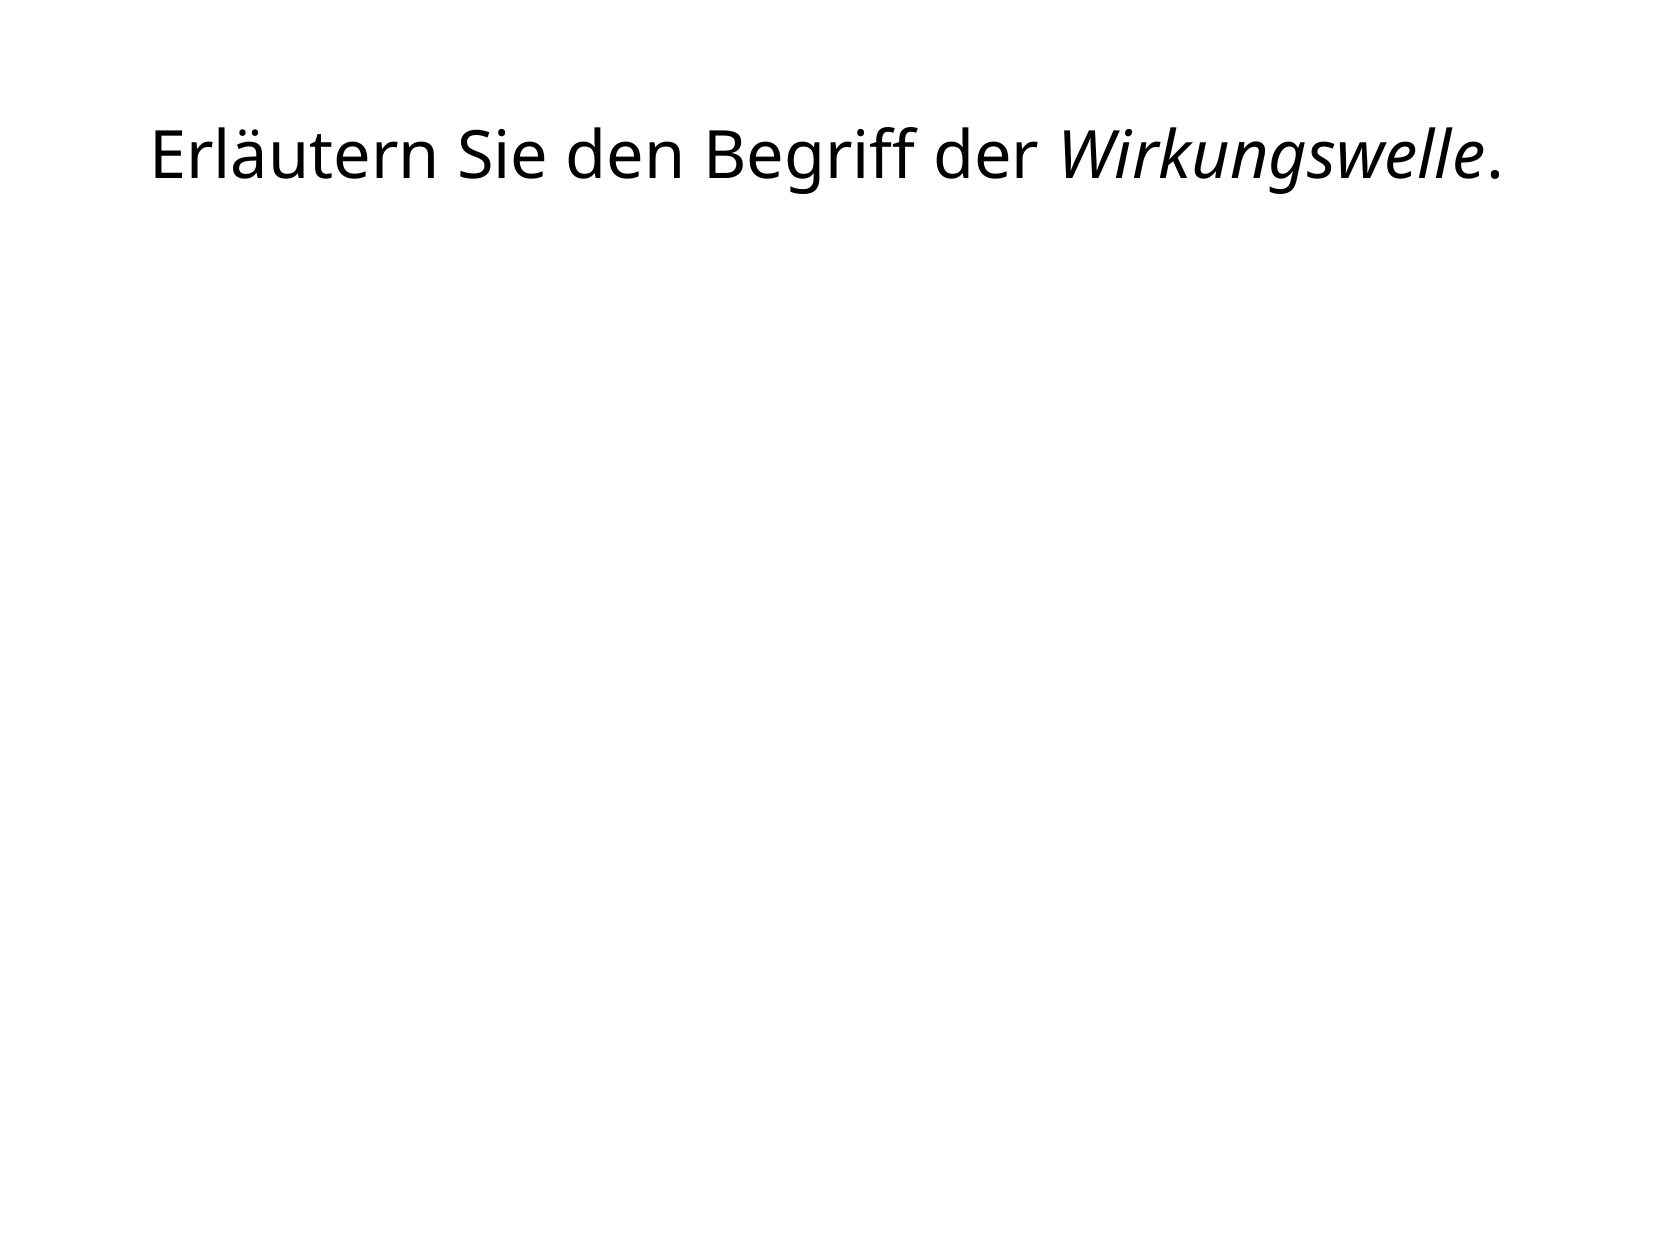

# Erläutern Sie den Begriff der Wirkungswelle.